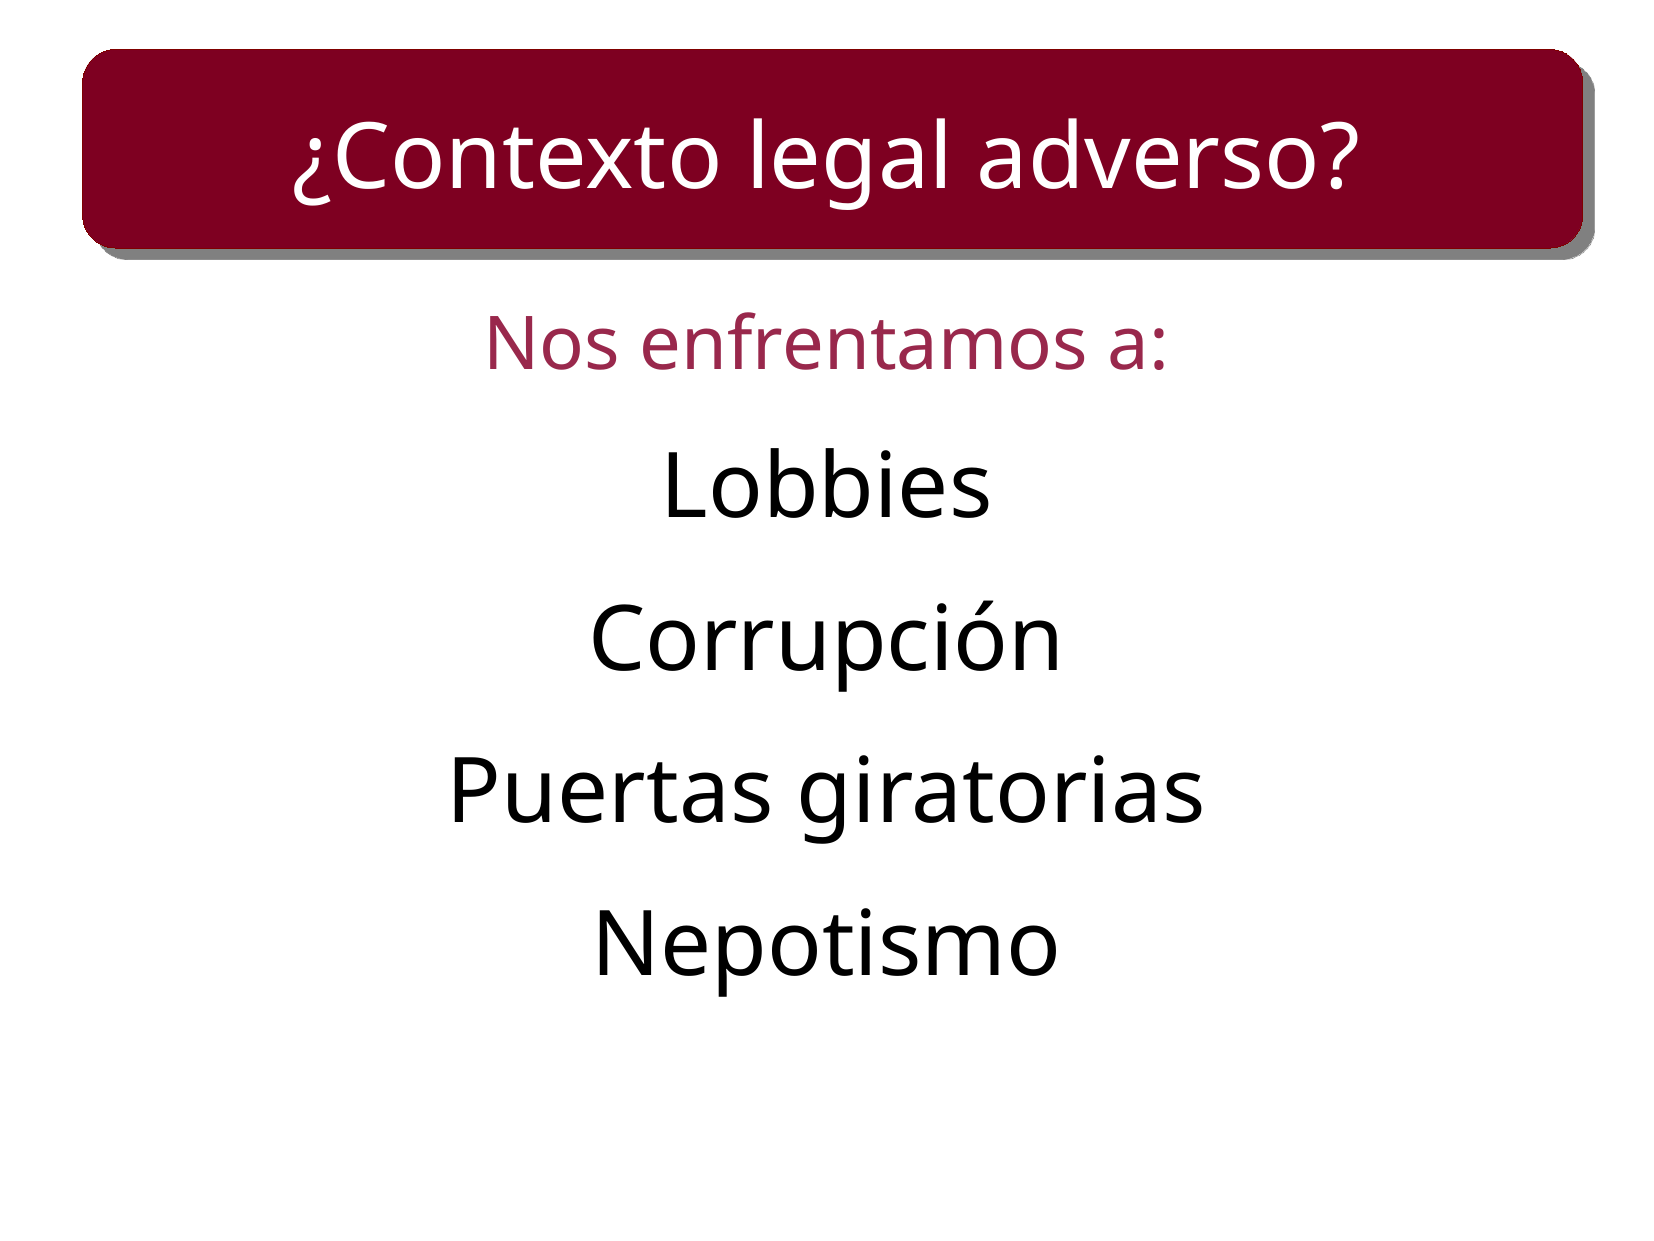

# ¿Contexto legal adverso?
Nos enfrentamos a:
Lobbies
Corrupción
Puertas giratorias
Nepotismo